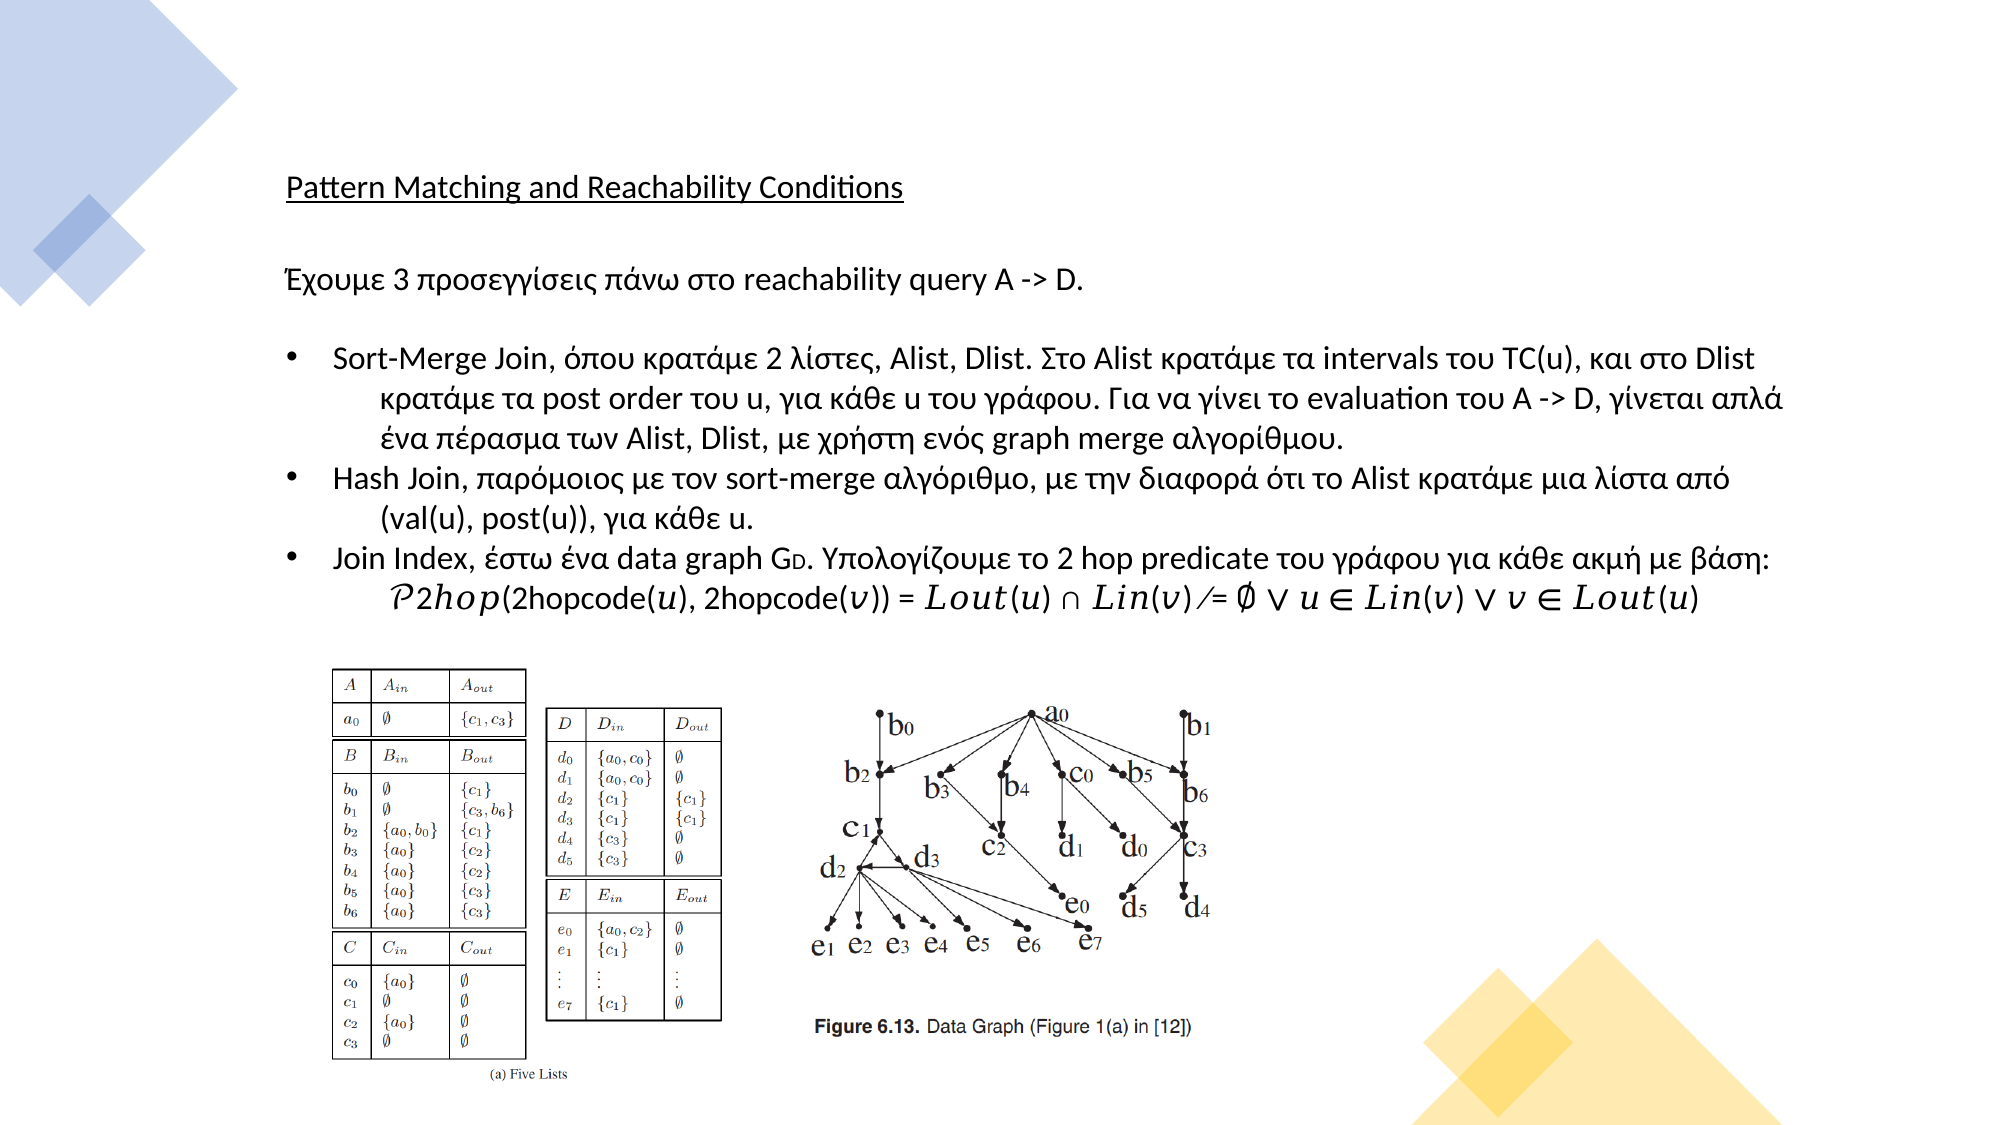

Pattern Matching and Reachability Conditions
Έχουμε 3 προσεγγίσεις πάνω στο reachability query A -> D.
Sort-Merge Join, όπου κρατάμε 2 λίστες, Alist, Dlist. Στο Αlist κρατάμε τα intervals του TC(u), και στο Dlist κρατάμε τα post order του u, για κάθε u του γράφου. Για να γίνει το evaluation του A -> D, γίνεται απλά ένα πέρασμα των Alist, Dlist, με χρήστη ενός graph merge αλγορίθμου.
Hash Join, παρόμοιος με τον sort-merge αλγόριθμο, με την διαφορά ότι το Alist κρατάμε μια λίστα από (val(u), post(u)), για κάθε u.
Join Index, έστω ένα data graph GD. Υπολογίζουμε το 2 hop predicate του γράφου για κάθε ακμή με βάση:
𝒫2ℎ𝑜𝑝(2hopcode(𝑢), 2hopcode(𝑣)) = 𝐿𝑜𝑢𝑡(𝑢) ∩ 𝐿𝑖𝑛(𝑣) ∕= ∅ ∨ 𝑢 ∈ 𝐿𝑖𝑛(𝑣) ∨ 𝑣 ∈ 𝐿𝑜𝑢𝑡(𝑢)